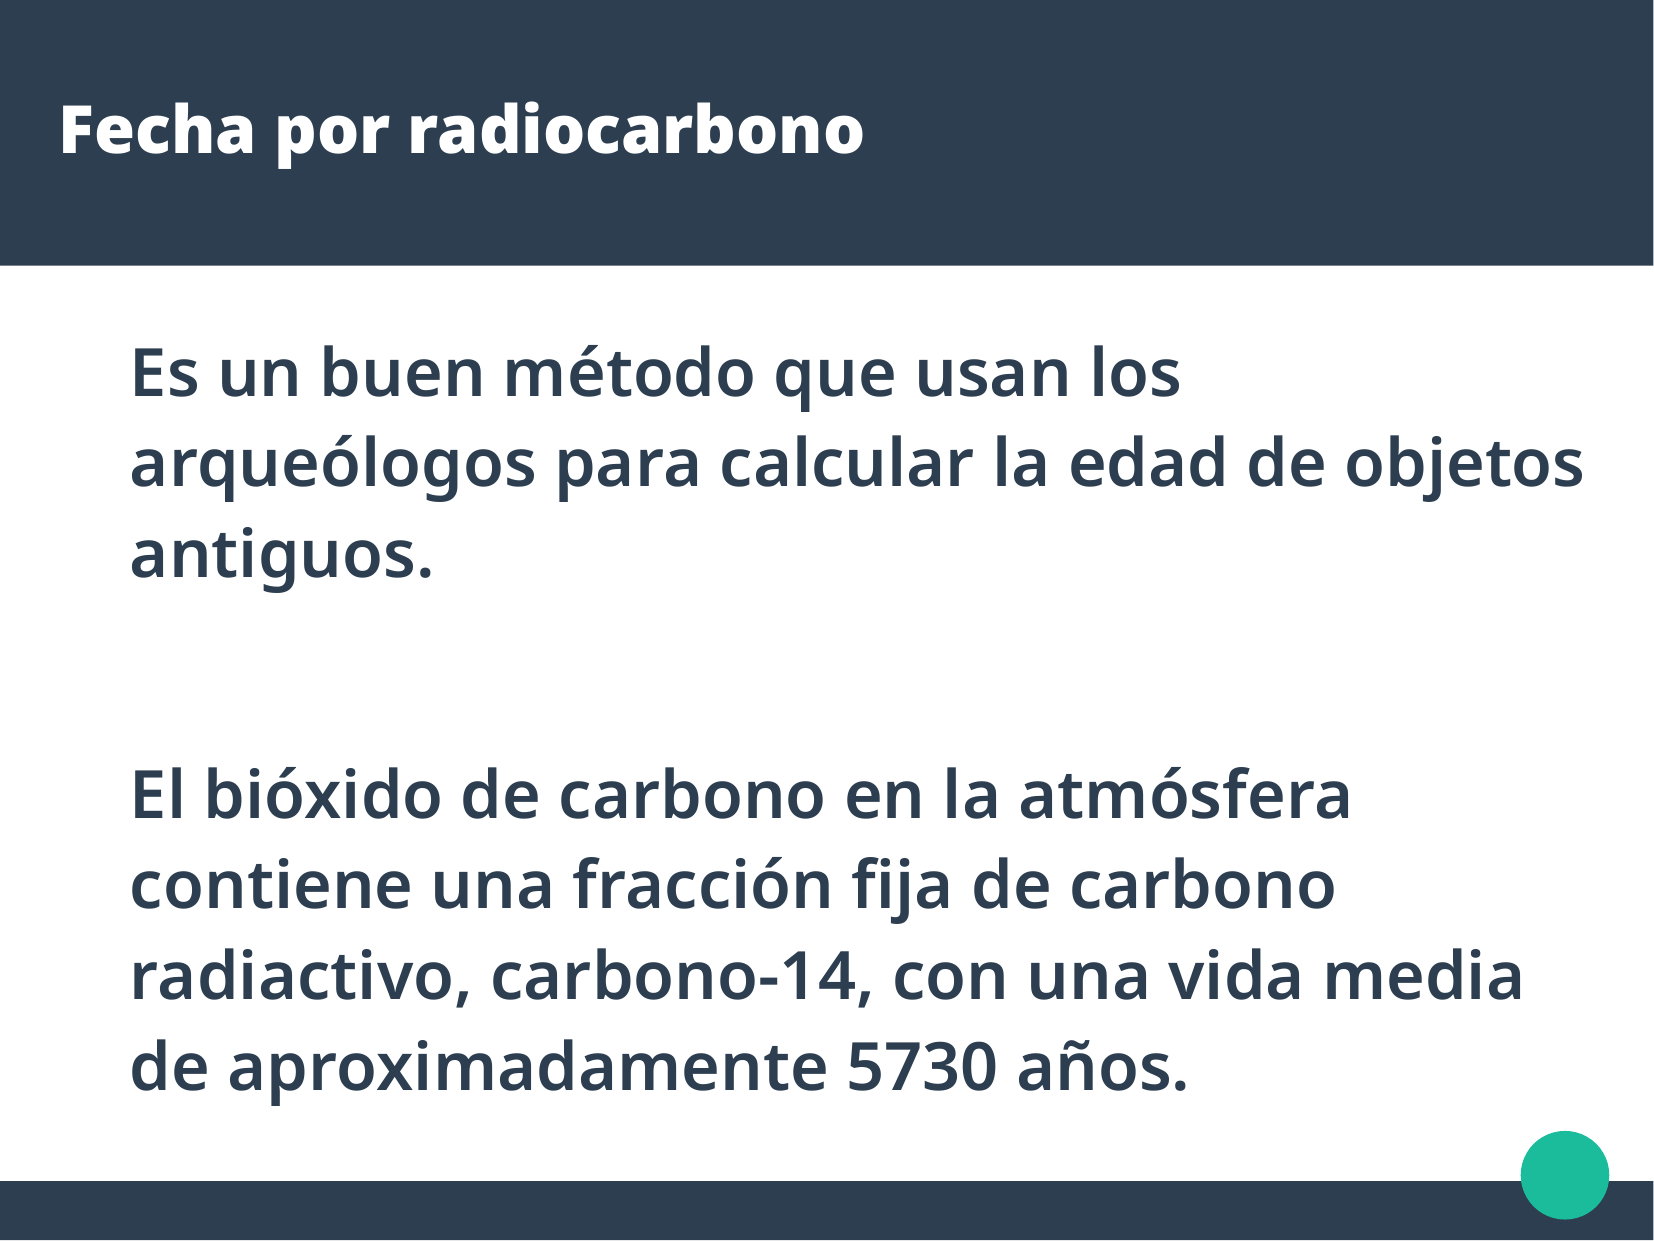

# Fecha por radiocarbono
Es un buen método que usan los arqueólogos para calcular la edad de objetos antiguos.
El bióxido de carbono en la atmósfera contiene una fracción fija de carbono radiactivo, carbono-14, con una vida media de aproximadamente 5730 años.